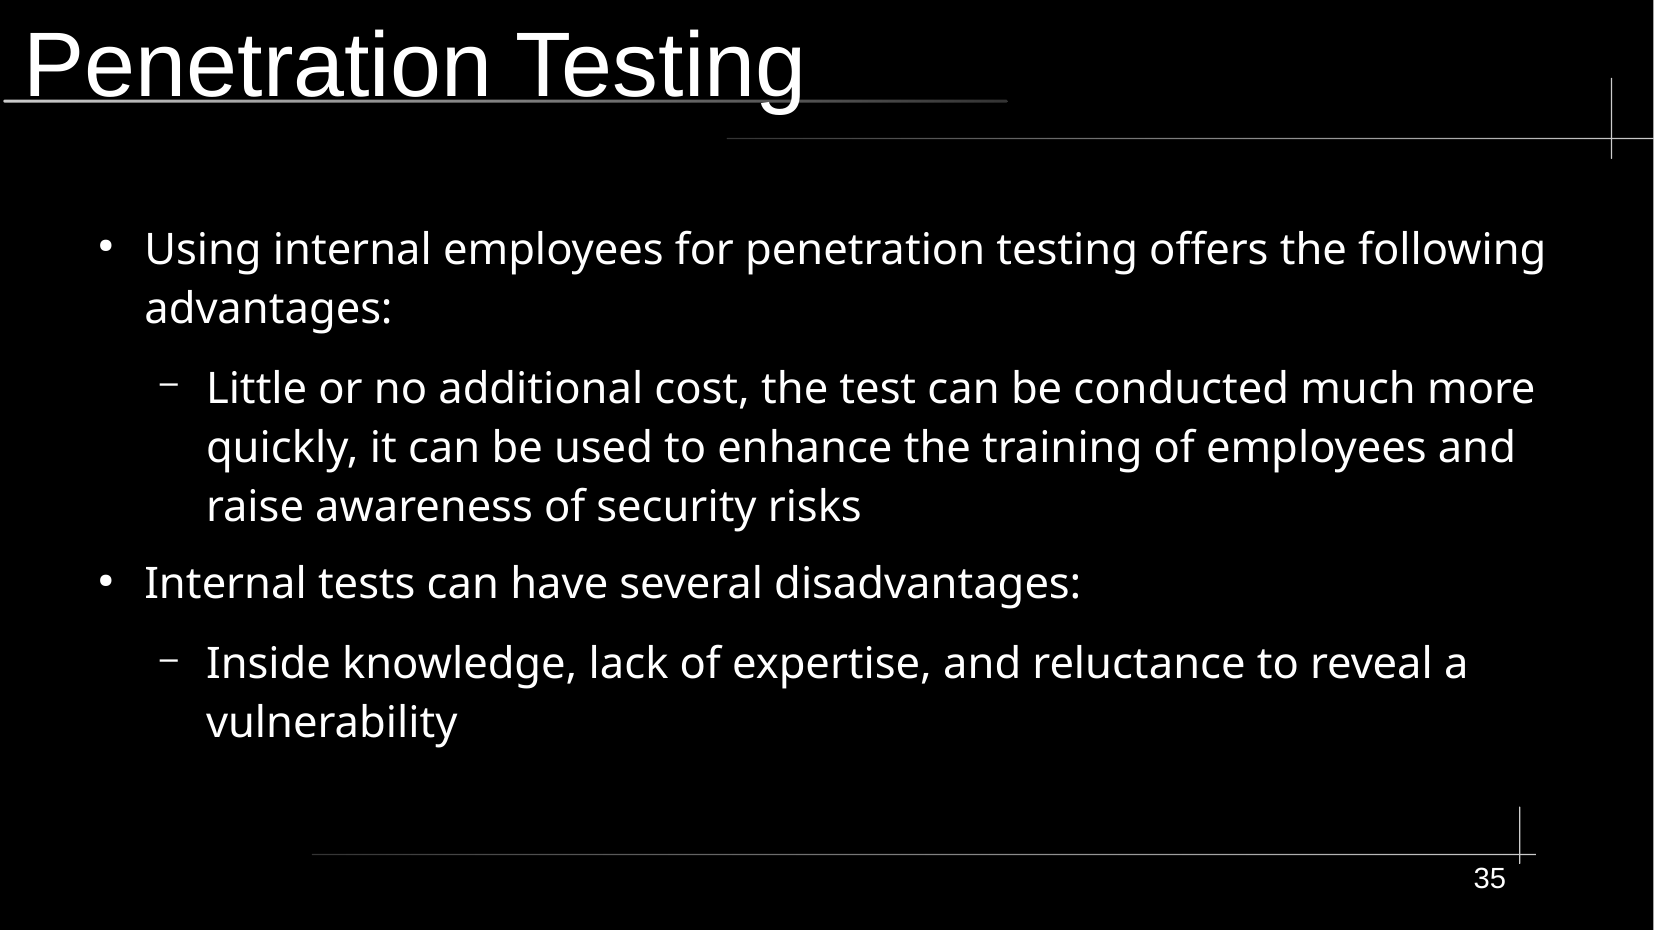

# Penetration Testing
Using internal employees for penetration testing offers the following advantages:
Little or no additional cost, the test can be conducted much more quickly, it can be used to enhance the training of employees and raise awareness of security risks
Internal tests can have several disadvantages:
Inside knowledge, lack of expertise, and reluctance to reveal a vulnerability
35